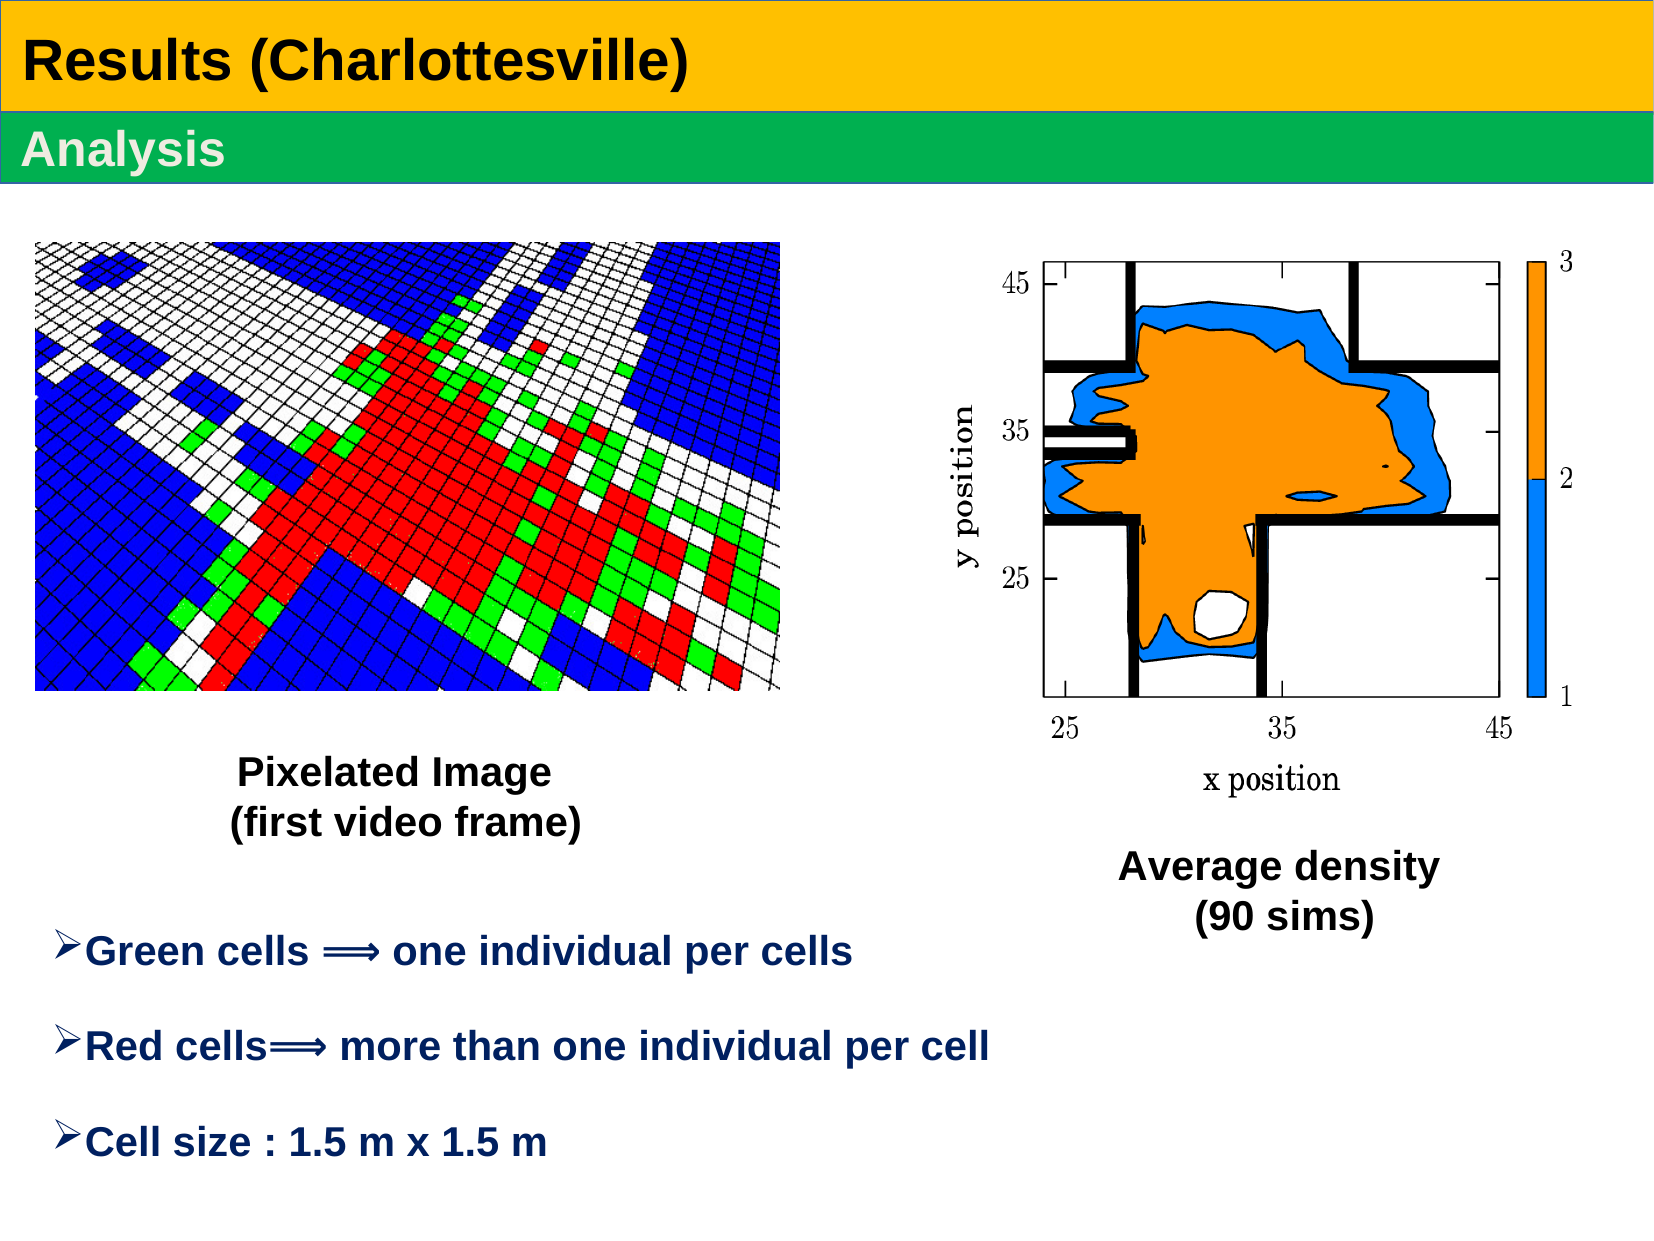

Introducción
Results (Charlottesville)
Analysis
Pixelated Image
(first video frame)
Average density
(90 sims)
Green cells ⟹ one individual per cells
Red cells⟹ more than one individual per cell
Cell size : 1.5 m x 1.5 m